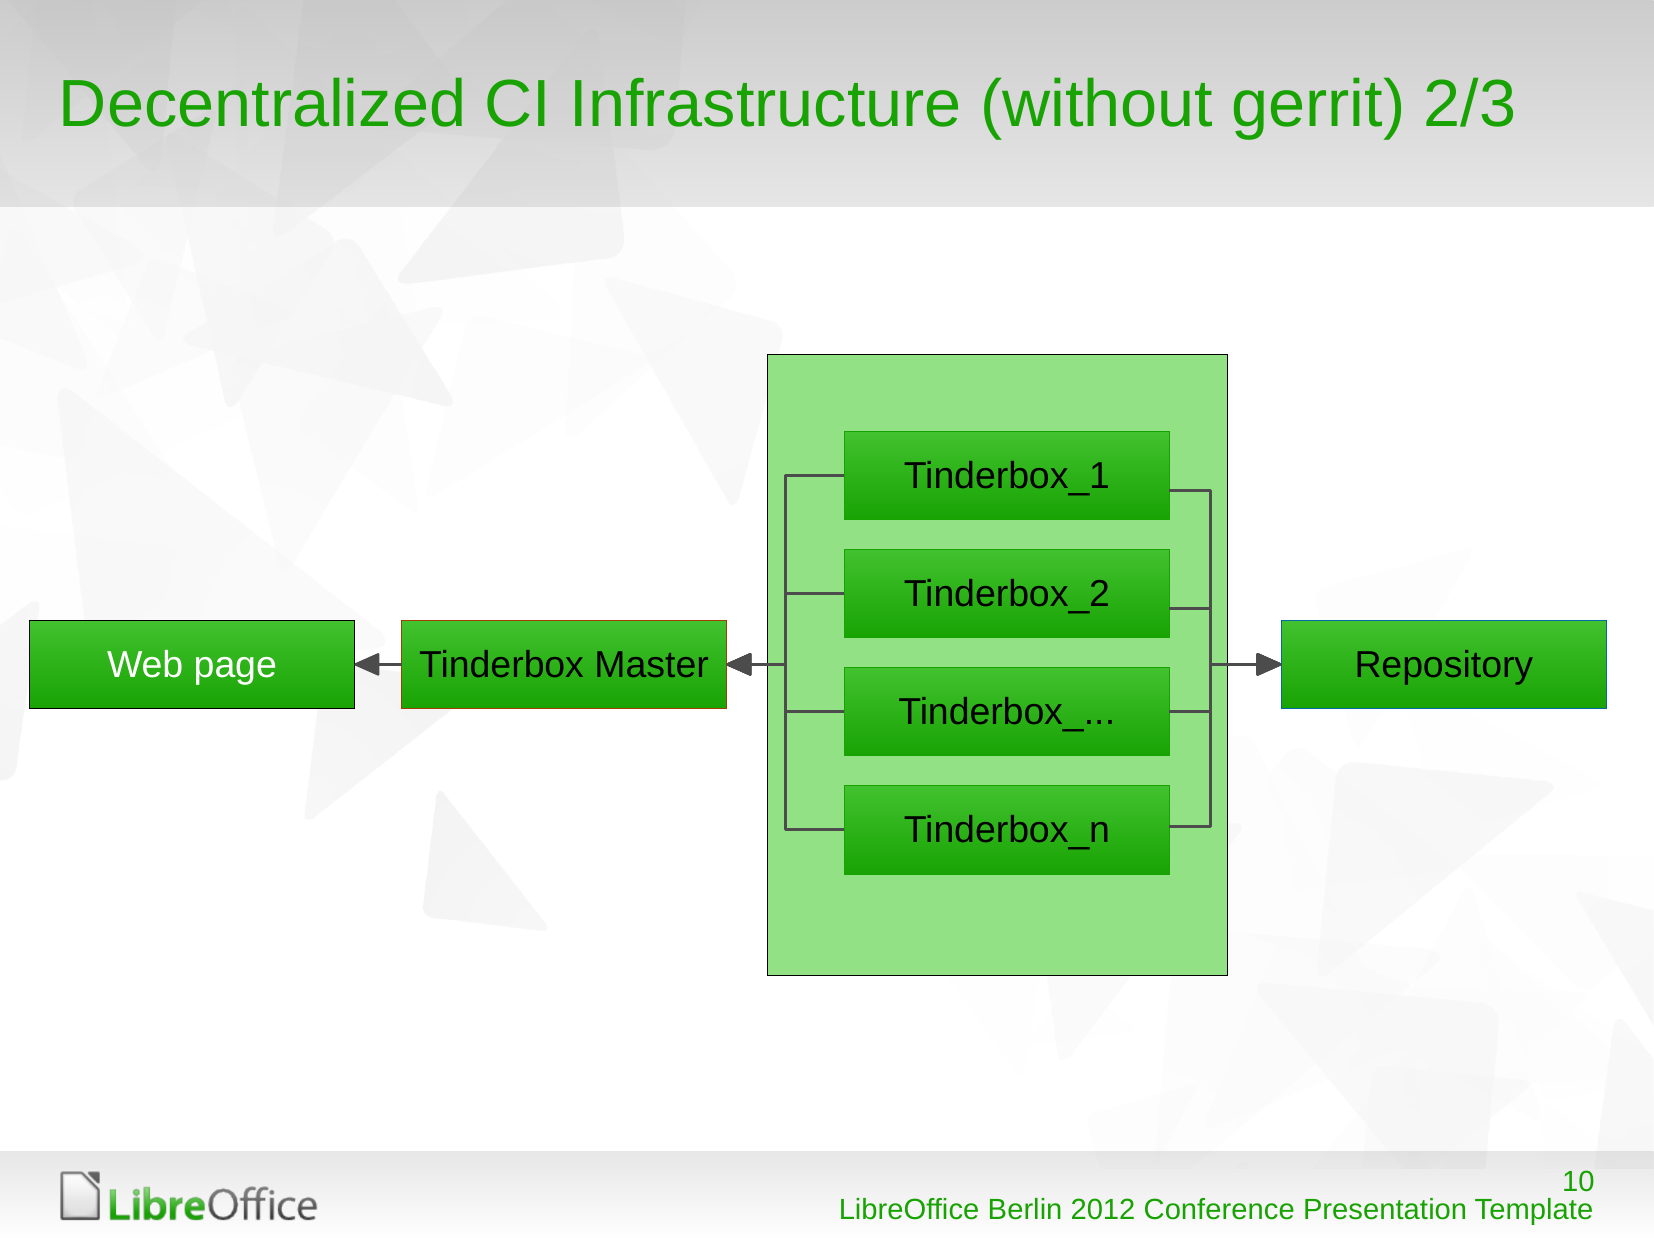

# Decentralized CI Infrastructure (without gerrit) 2/3
Tinderbox_1
Tinderbox_2
Web page
Tinderbox Master
Repository
Tinderbox_...
Tinderbox_n
10
LibreOffice Berlin 2012 Conference Presentation Template